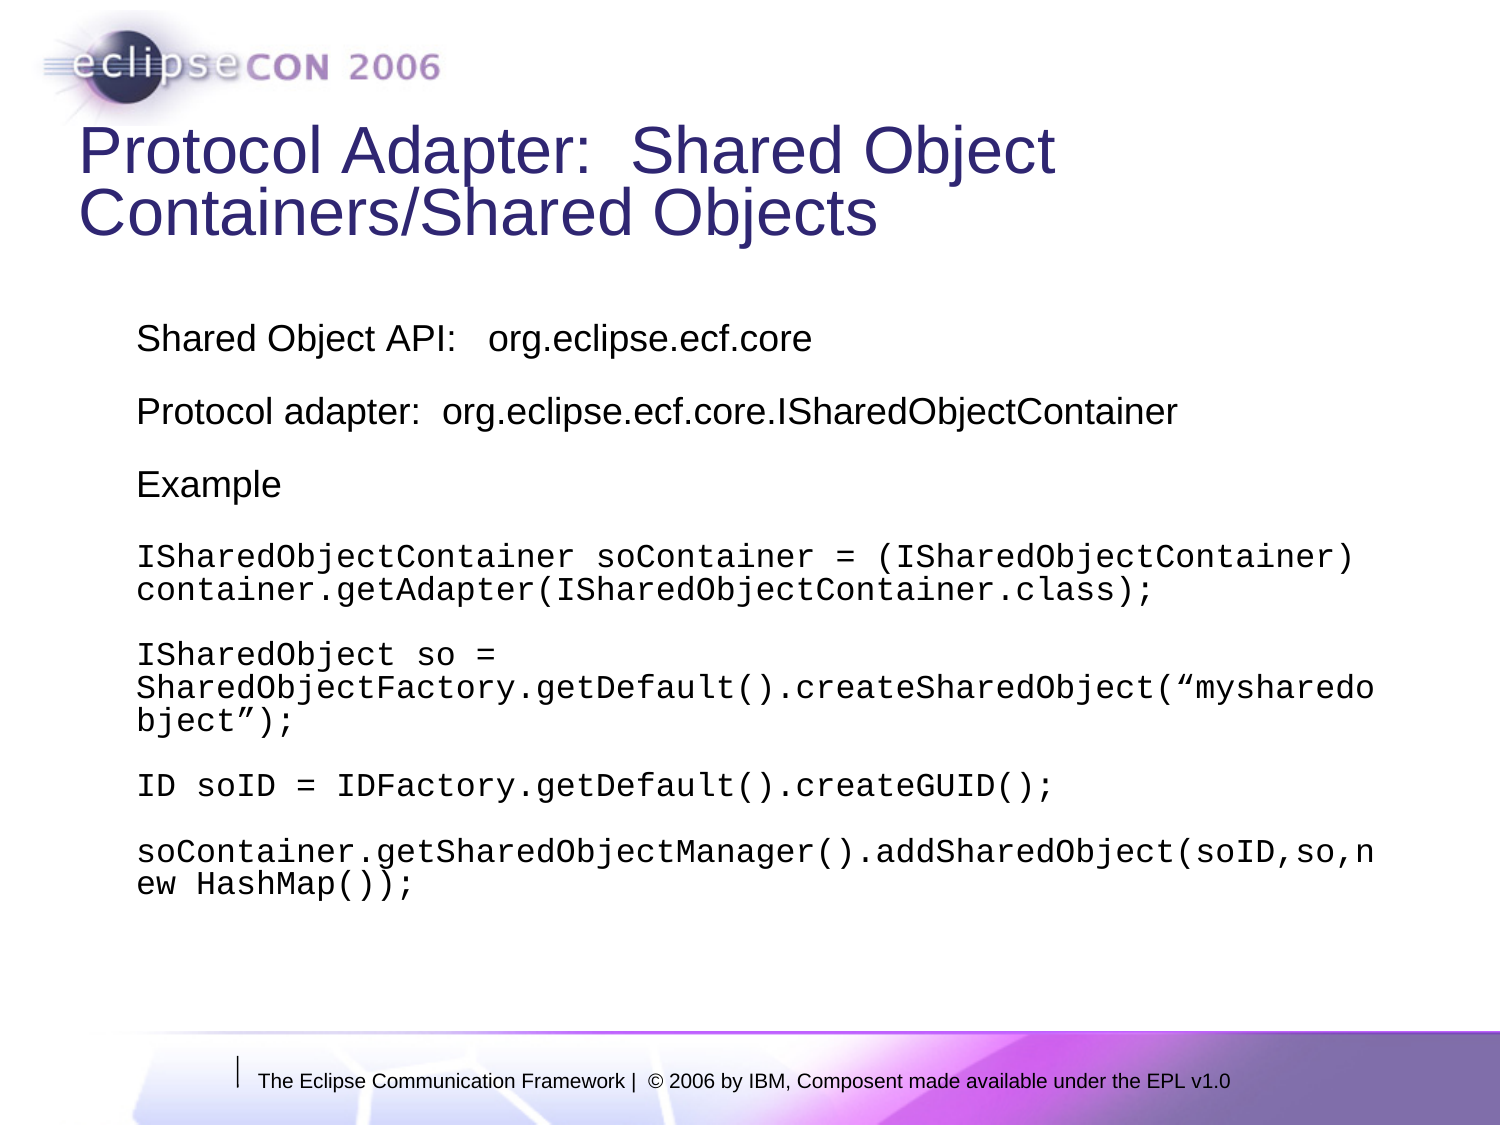

# Protocol Adapter: Shared Object Containers/Shared Objects
Shared Object API: org.eclipse.ecf.core
Protocol adapter: org.eclipse.ecf.core.ISharedObjectContainer
Example
ISharedObjectContainer soContainer = (ISharedObjectContainer) container.getAdapter(ISharedObjectContainer.class);
ISharedObject so = SharedObjectFactory.getDefault().createSharedObject(“mysharedobject”);
ID soID = IDFactory.getDefault().createGUID();
soContainer.getSharedObjectManager().addSharedObject(soID,so,new HashMap());